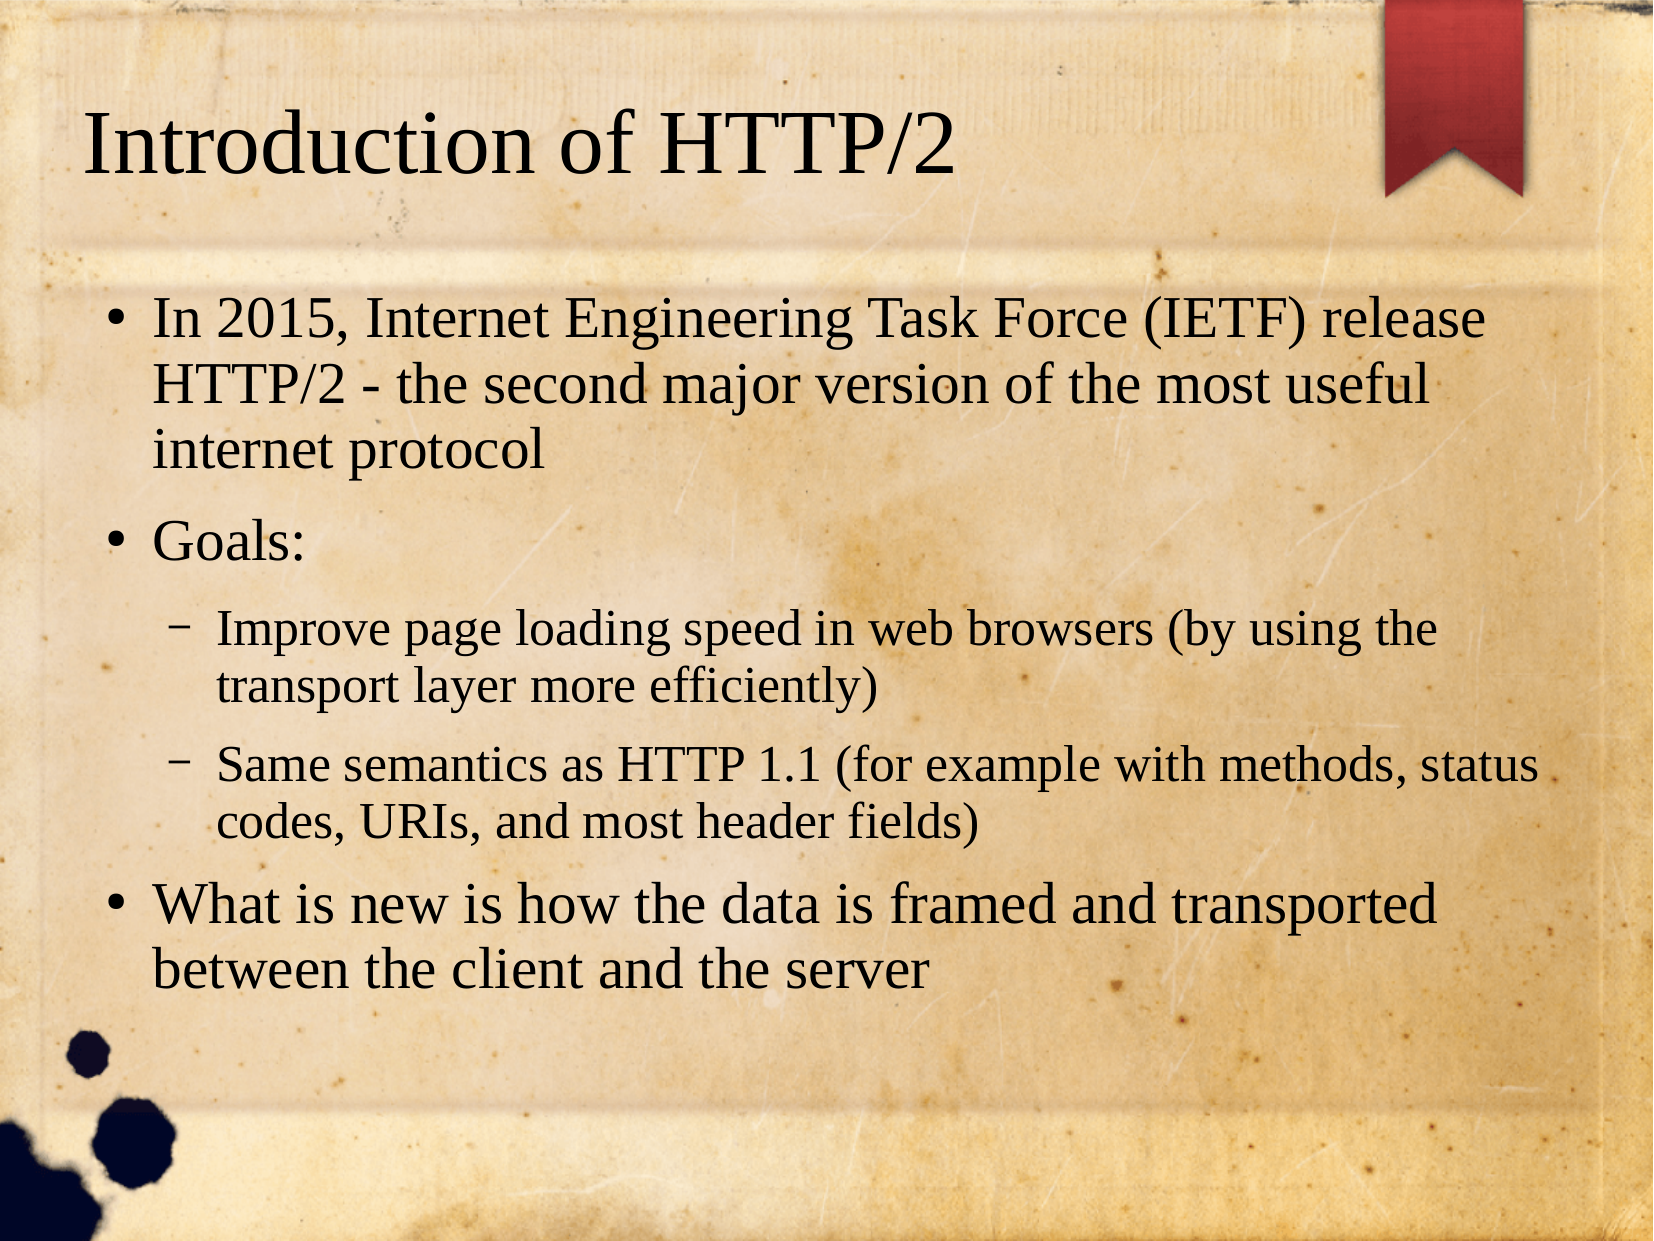

# Introduction of HTTP/2
In 2015, Internet Engineering Task Force (IETF) release HTTP/2 - the second major version of the most useful internet protocol
Goals:
Improve page loading speed in web browsers (by using the transport layer more efficiently)
Same semantics as HTTP 1.1 (for example with methods, status codes, URIs, and most header fields)
What is new is how the data is framed and transported between the client and the server